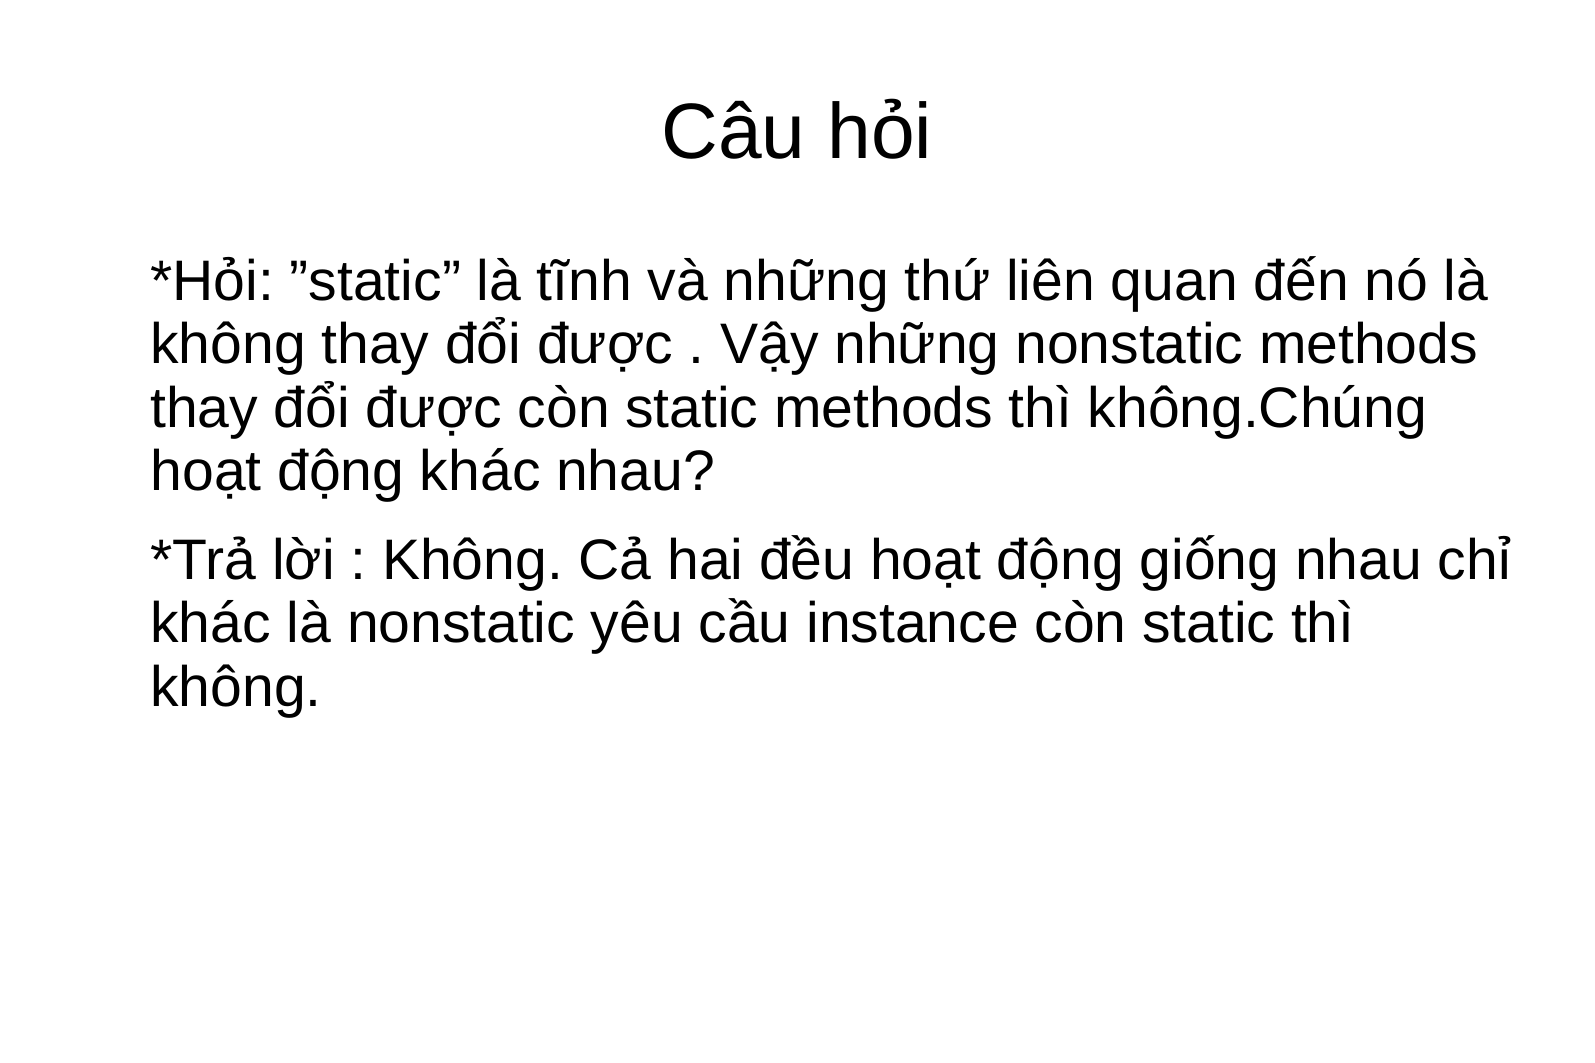

# Câu hỏi
*Hỏi: ”static” là tĩnh và những thứ liên quan đến nó là không thay đổi được . Vậy những nonstatic methods thay đổi được còn static methods thì không.Chúng hoạt động khác nhau?
*Trả lời : Không. Cả hai đều hoạt động giống nhau chỉ khác là nonstatic yêu cầu instance còn static thì không.